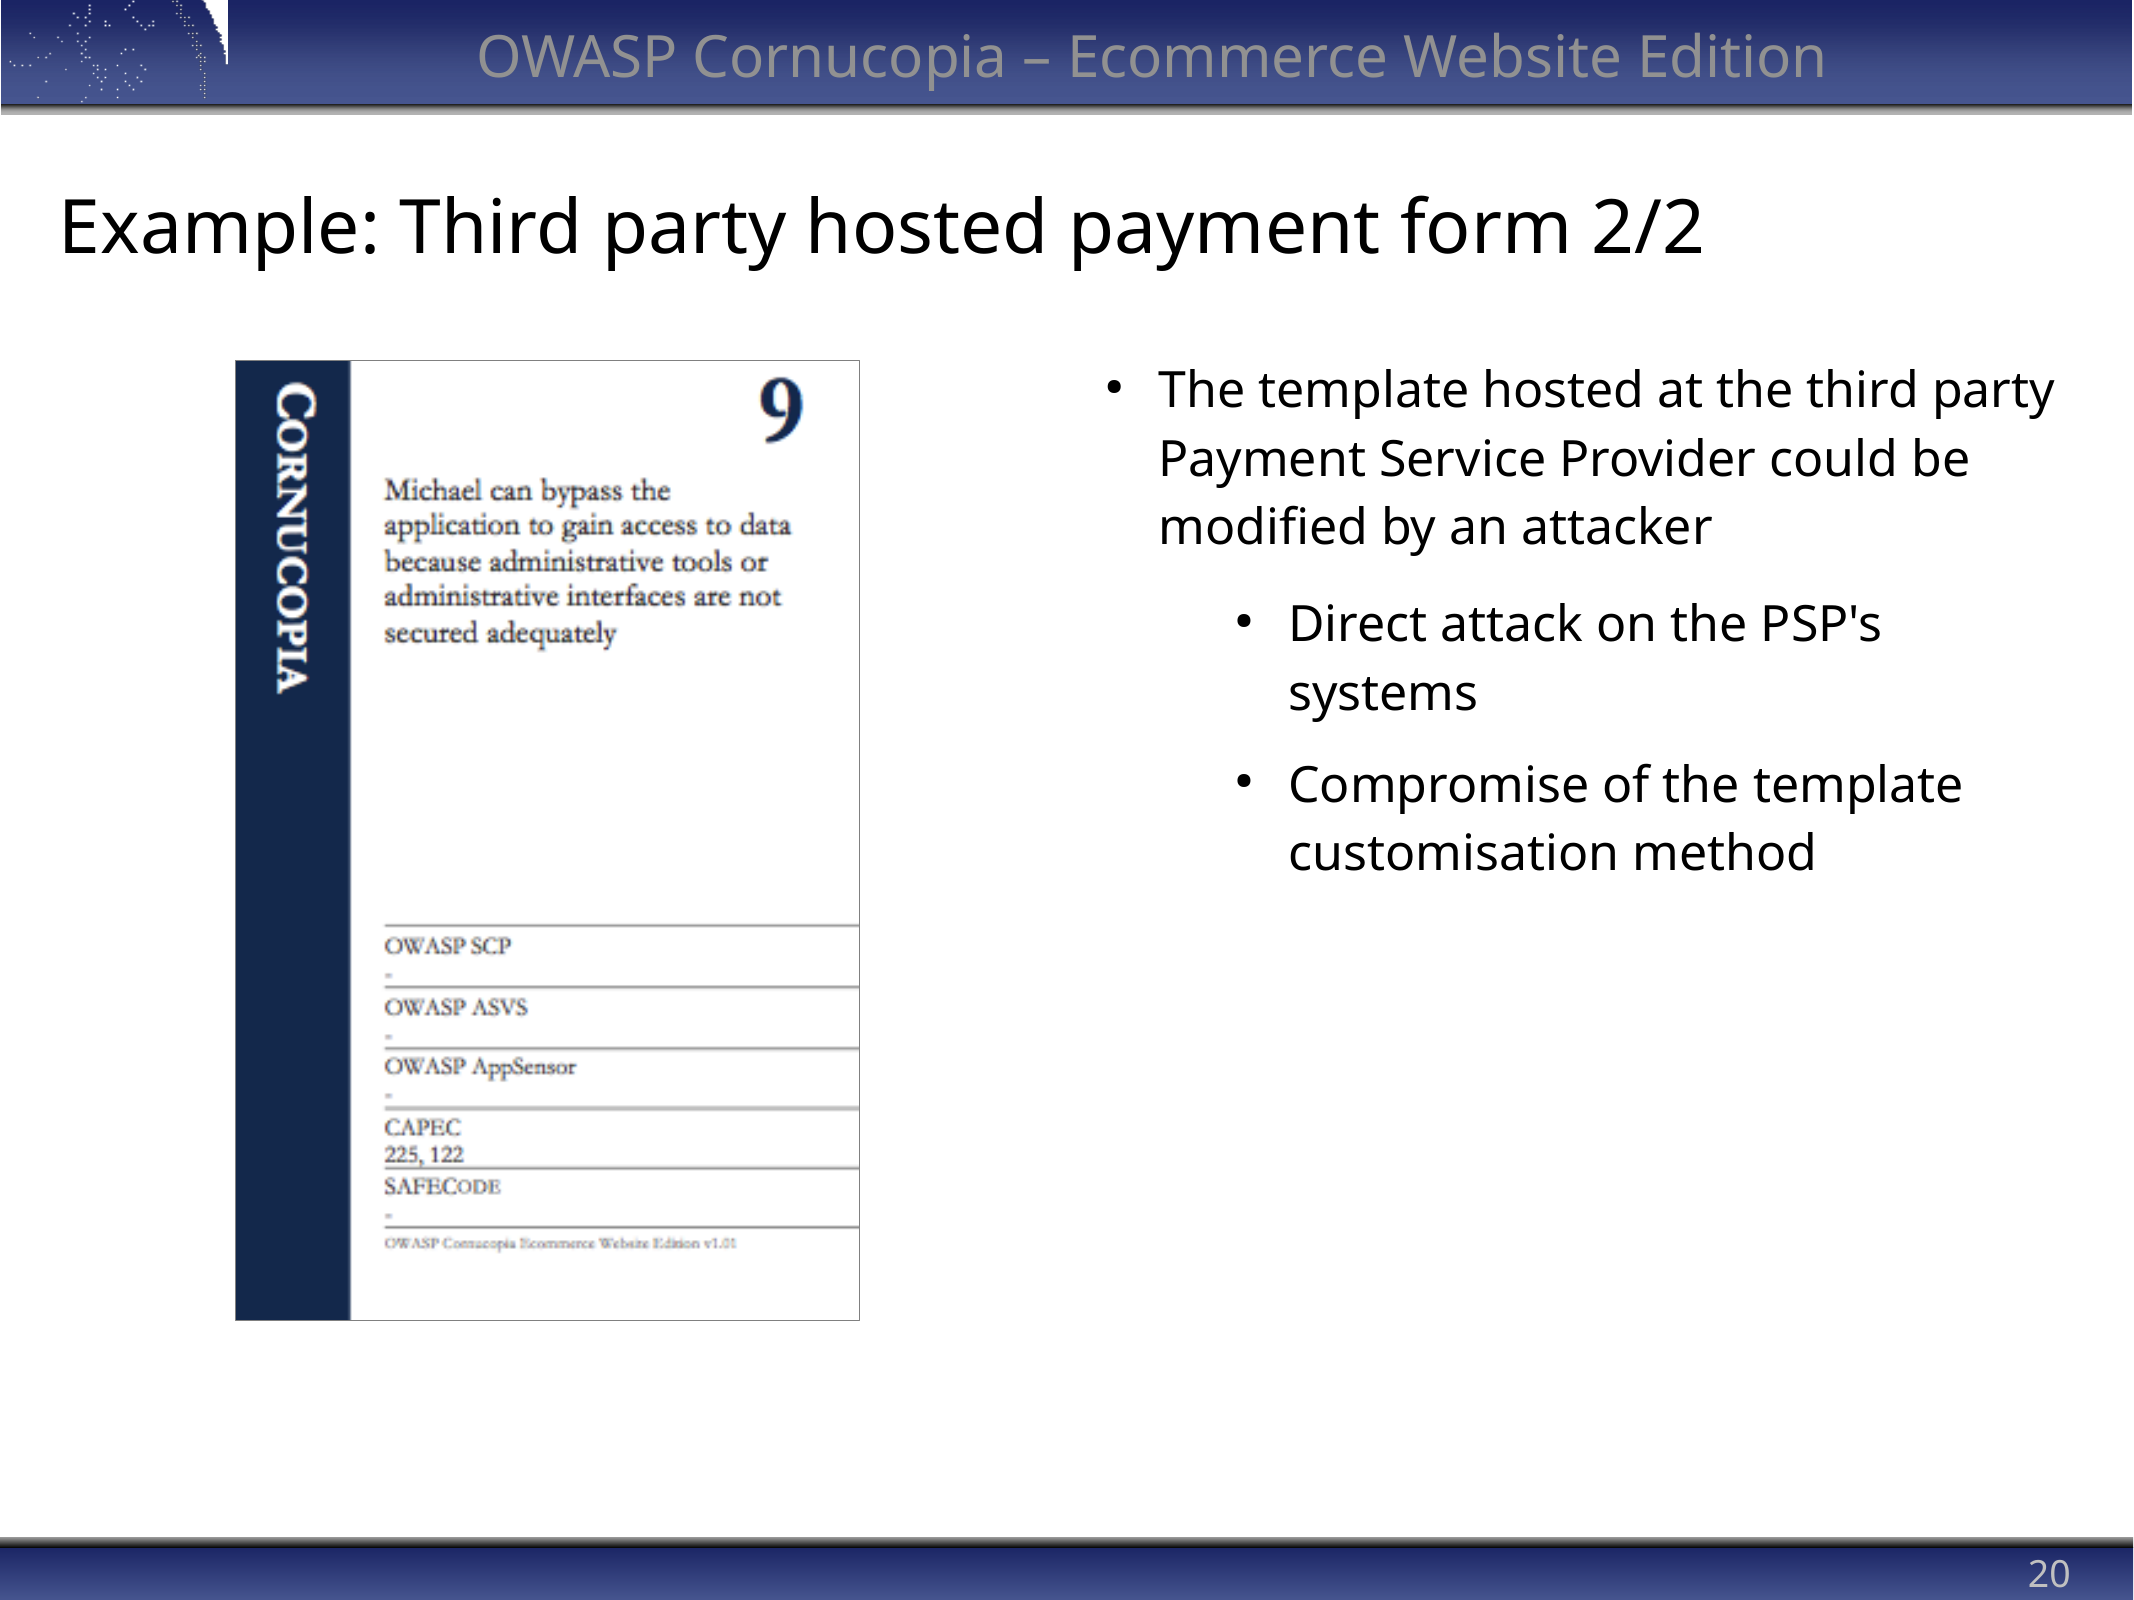

# Example: Third party hosted payment form 2/2
The template hosted at the third party Payment Service Provider could be modified by an attacker
Direct attack on the PSP's systems
Compromise of the template customisation method